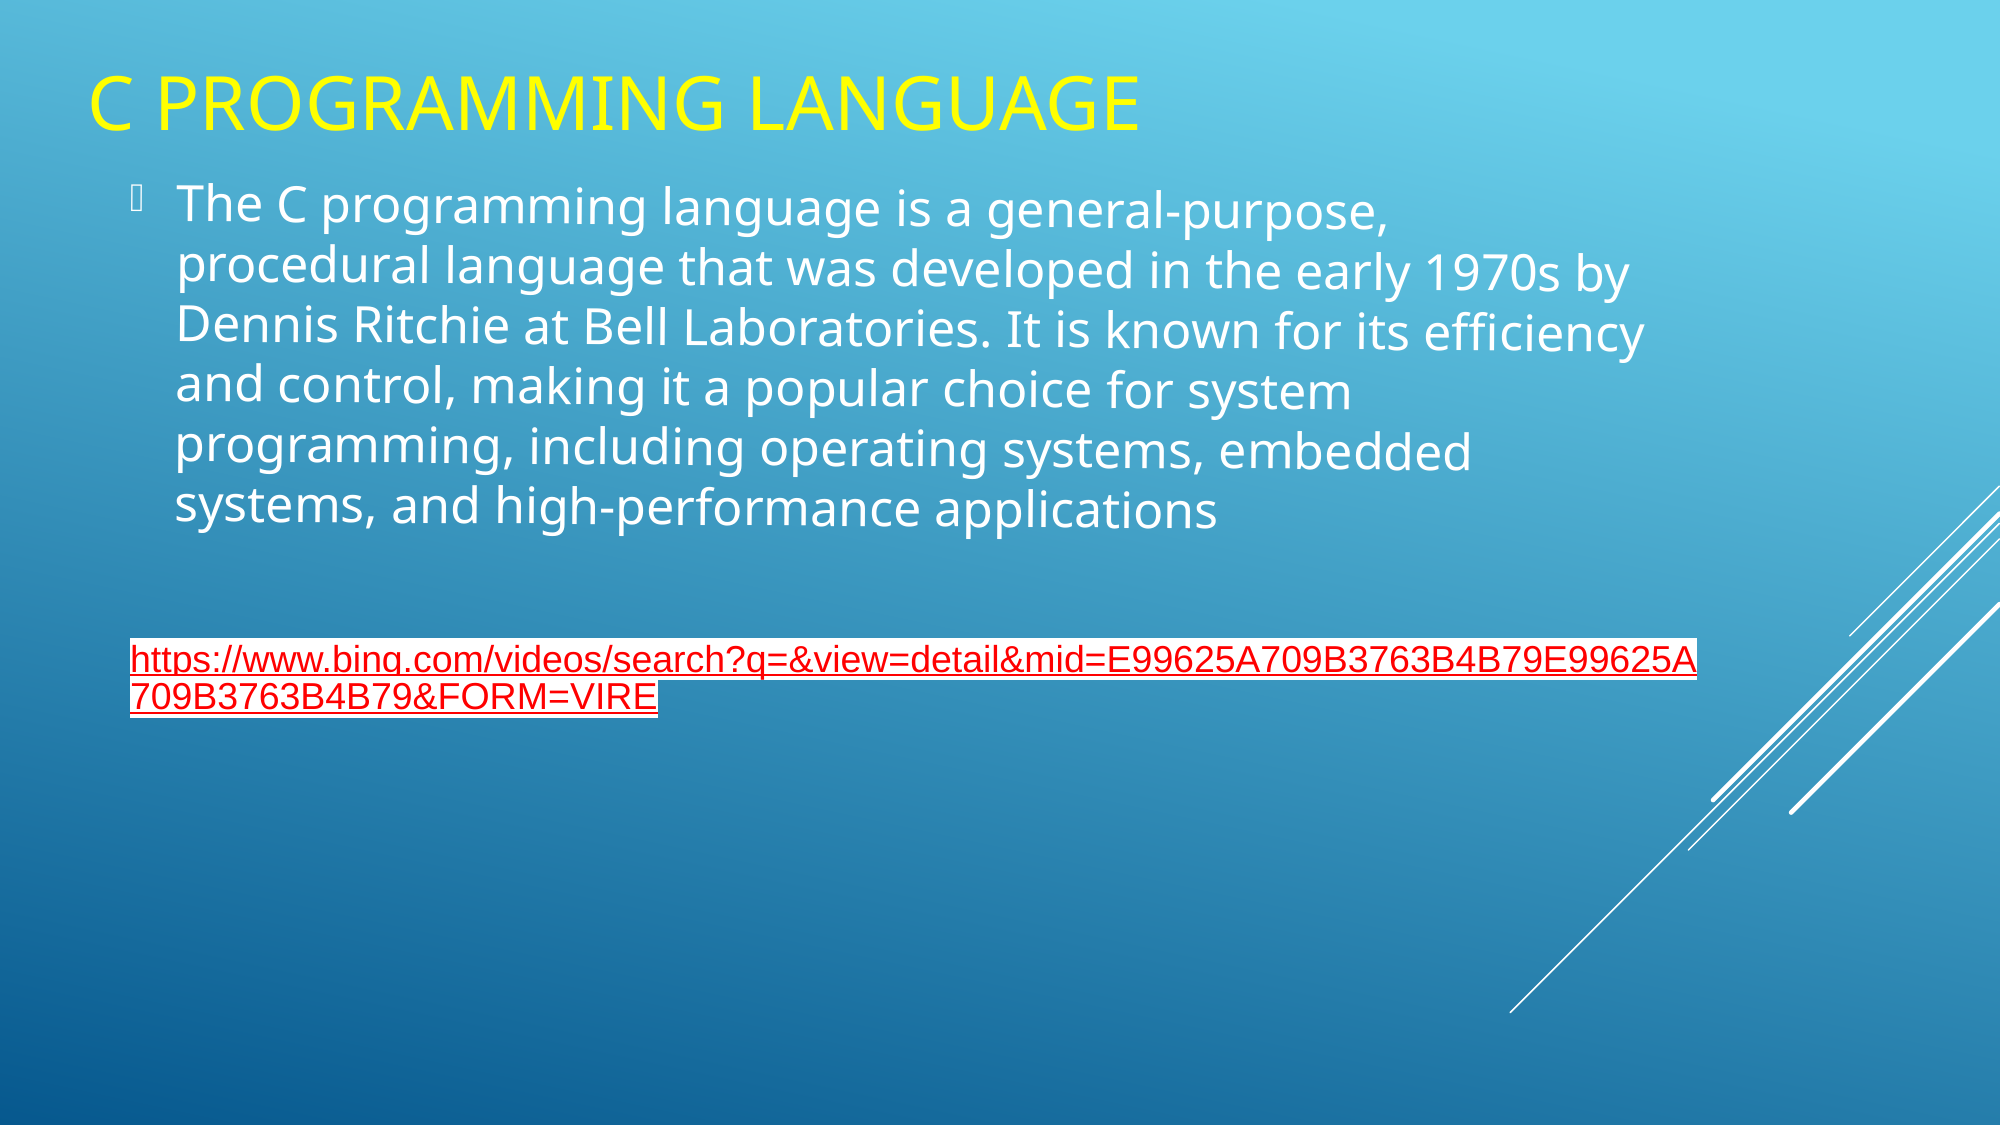

# C Programming Language
The C programming language is a general-purpose, procedural language that was developed in the early 1970s by Dennis Ritchie at Bell Laboratories. It is known for its efficiency and control, making it a popular choice for system programming, including operating systems, embedded systems, and high-performance applications
https://www.bing.com/videos/search?q=&view=detail&mid=E99625A709B3763B4B79E99625A709B3763B4B79&FORM=VIRE